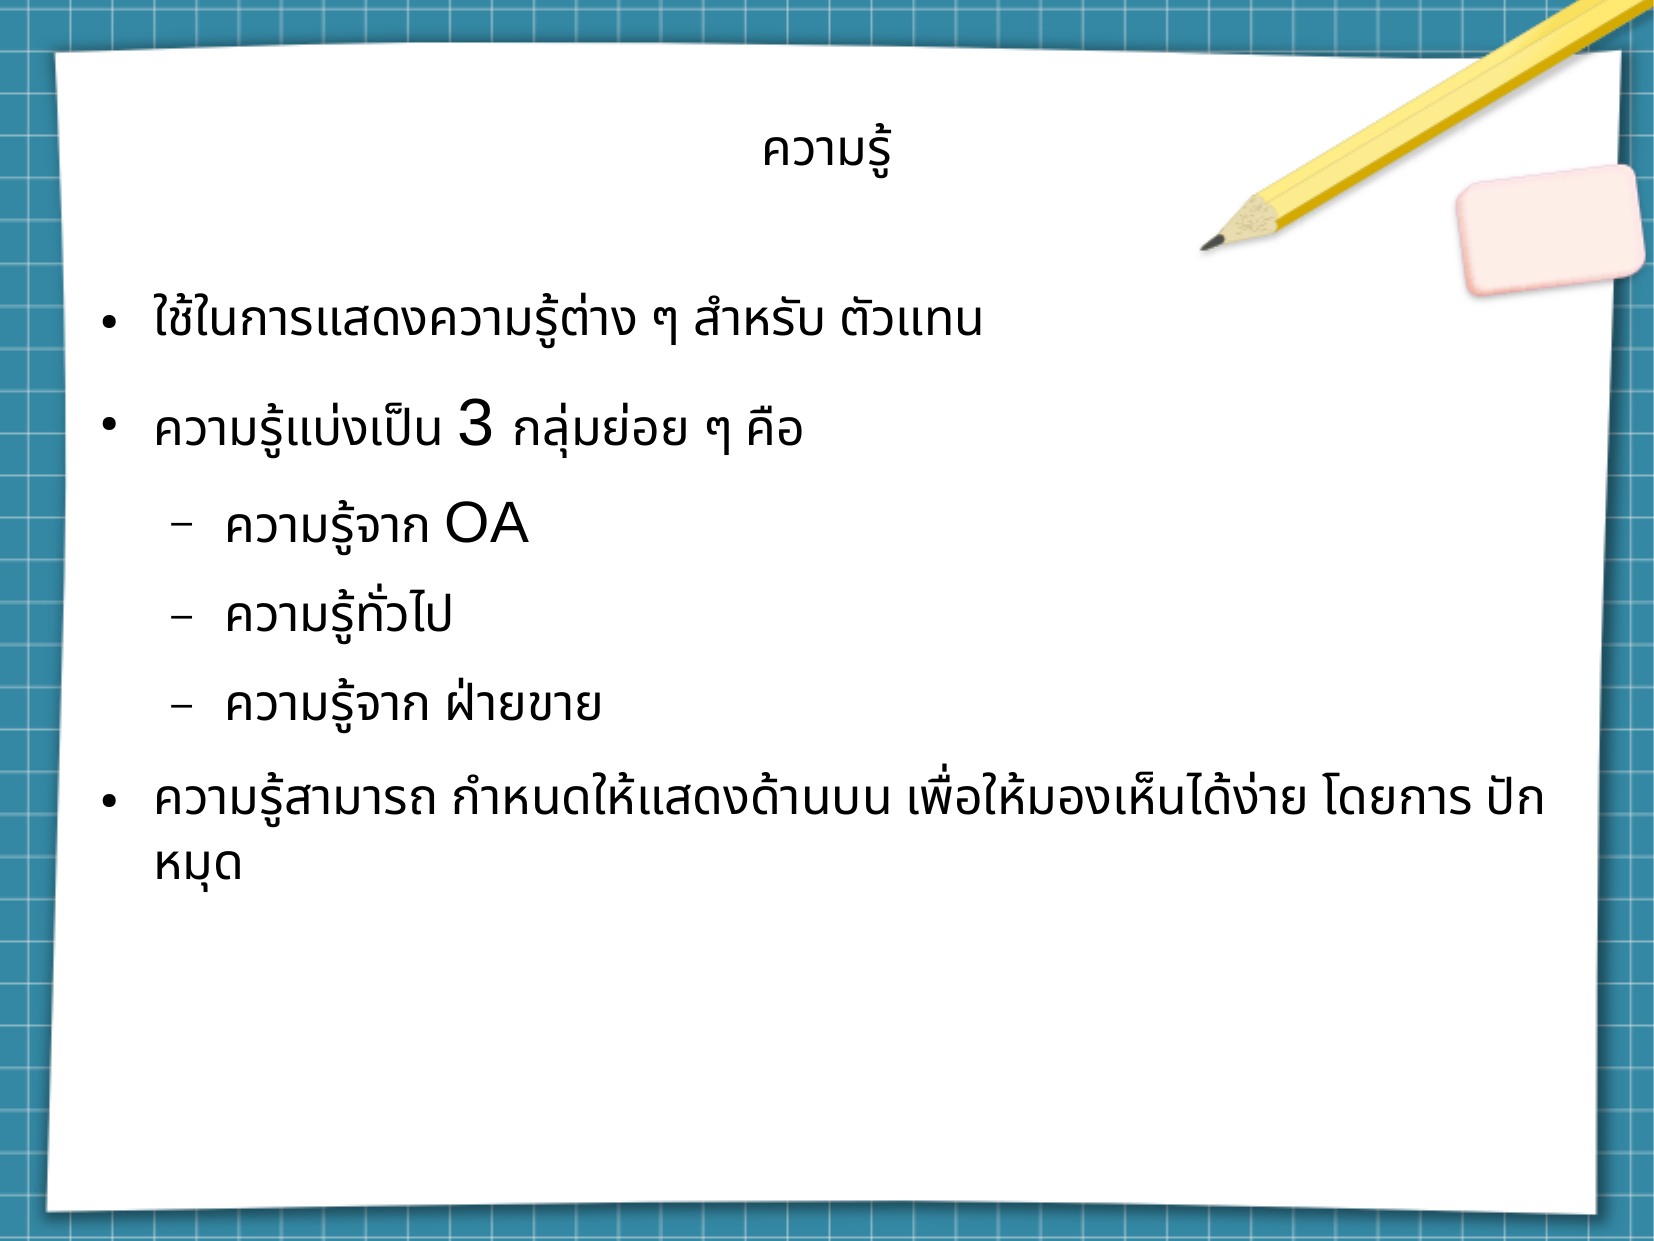

# ความรู้
ใช้ในการแสดงความรู้ต่าง ๆ สำหรับ ตัวแทน
ความรู้แบ่งเป็น 3 กลุ่มย่อย ๆ คือ
ความรู้จาก OA
ความรู้ทั่วไป
ความรู้จาก ฝ่ายขาย
ความรู้สามารถ กำหนดให้แสดงด้านบน เพื่อให้มองเห็นได้ง่าย โดยการ ปักหมุด